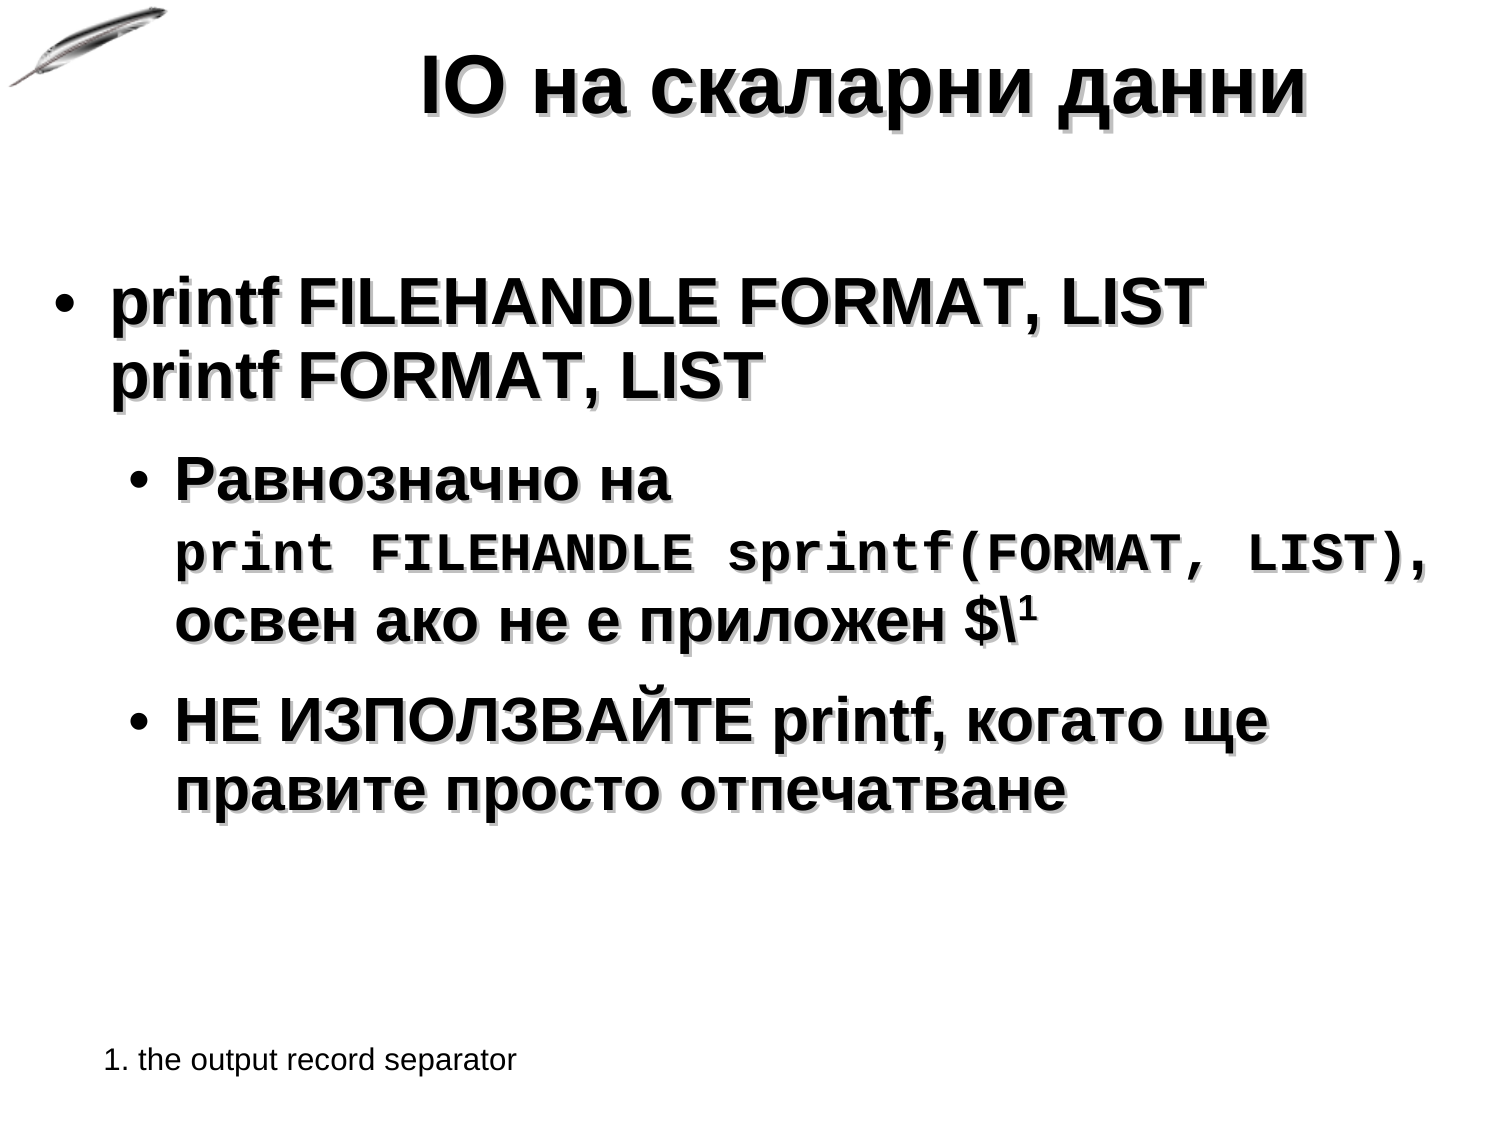

# IO на скаларни данни
printf FILEHANDLE FORMAT, LIST
printf FORMAT, LIST
Равнозначно на
print FILEHANDLE sprintf(FORMAT, LIST),
освен ако не е приложен $\1
НЕ ИЗПОЛЗВАЙТЕ printf, когато ще правите просто отпечатване
1. the output record separator